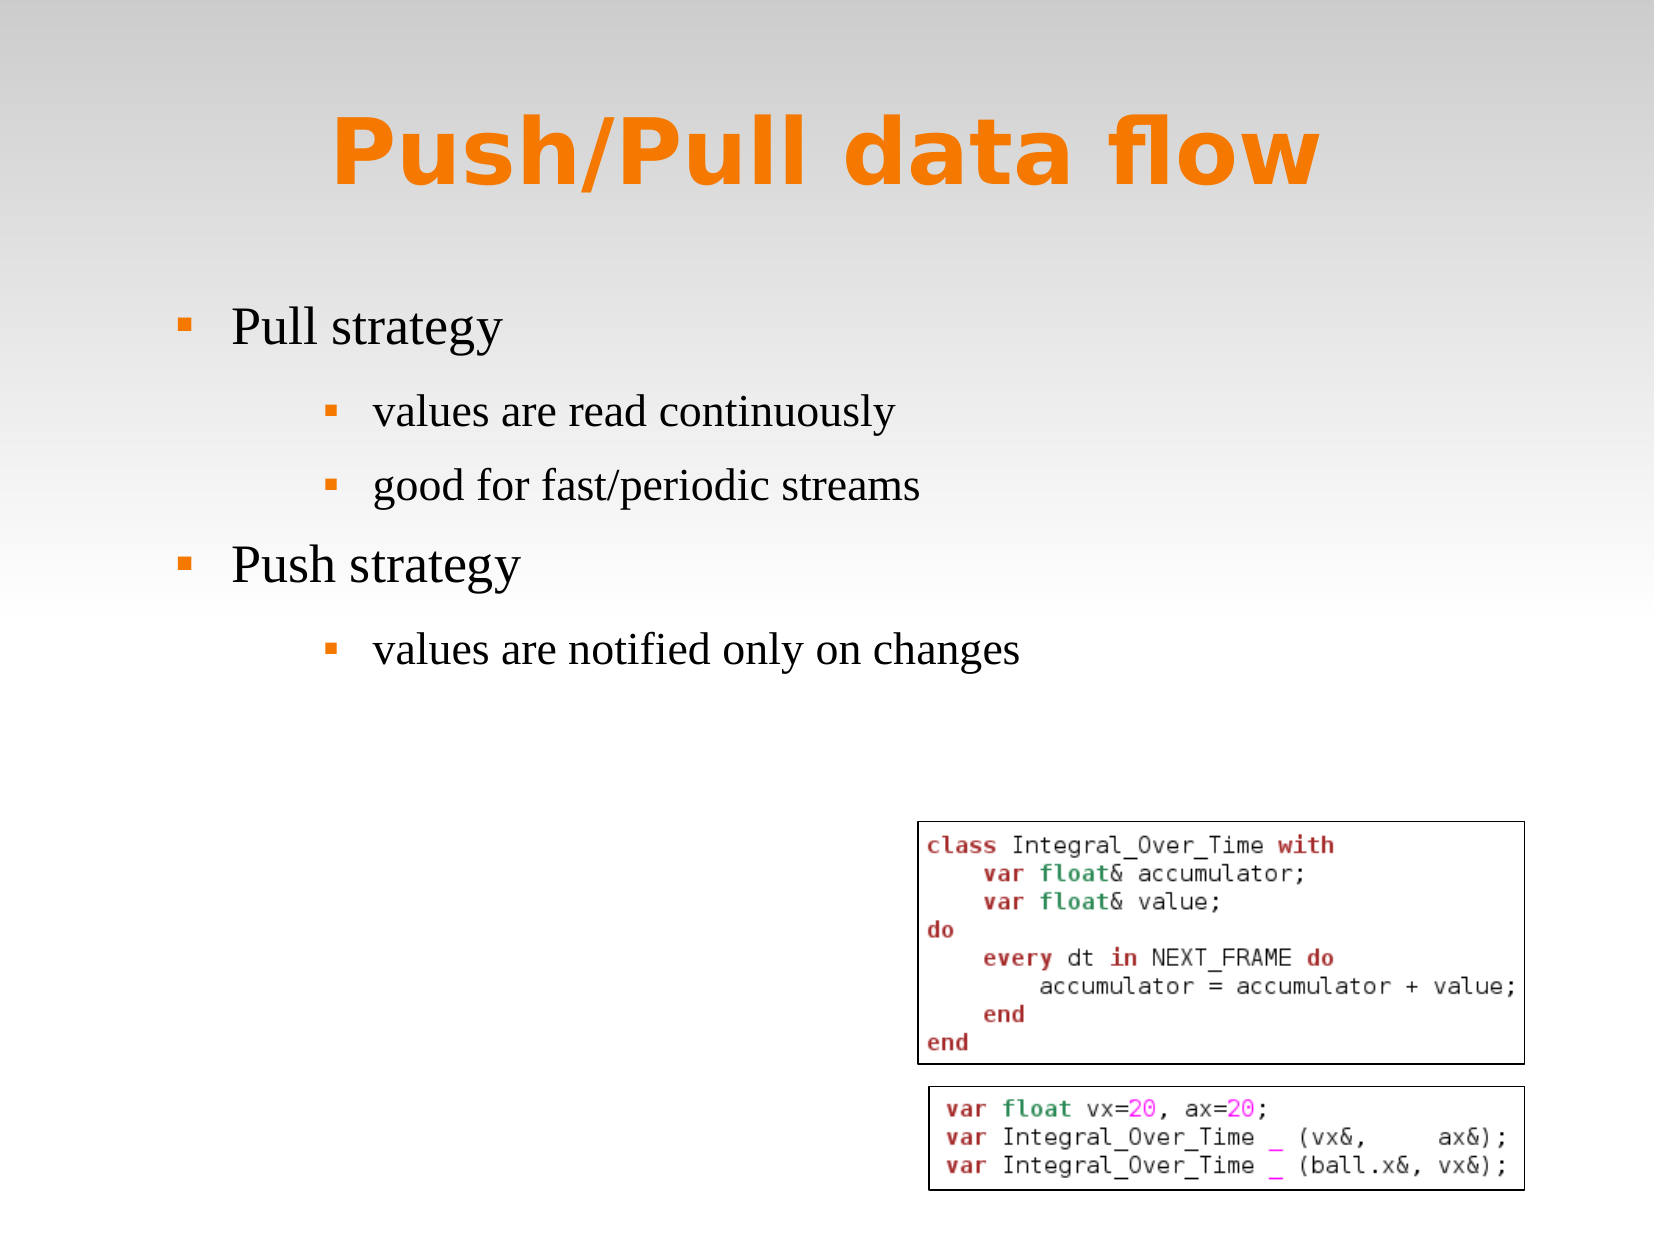

# Push/Pull data flow
Pull strategy
values are read continuously
good for fast/periodic streams
Push strategy
values are notified only on changes